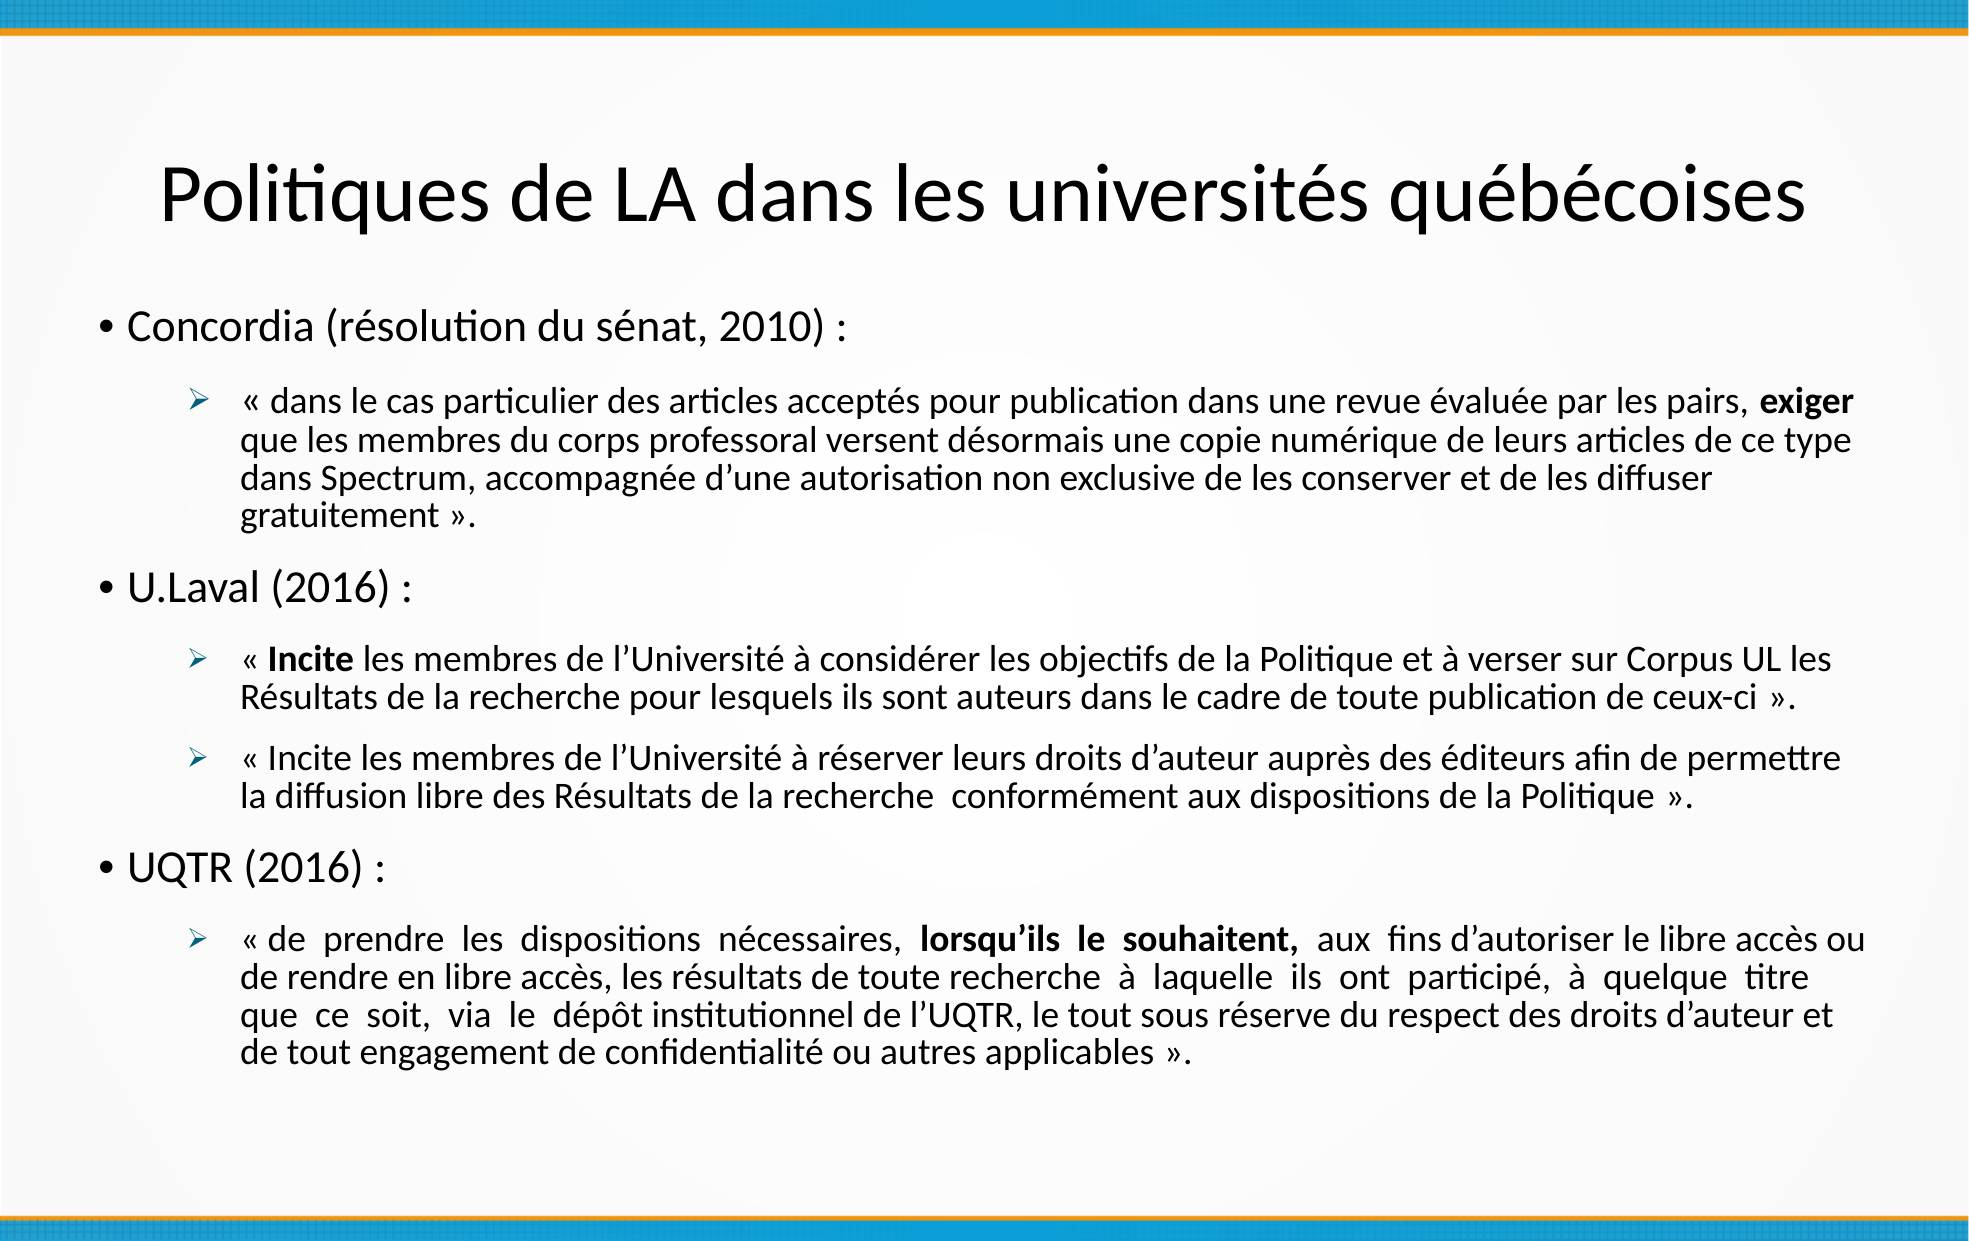

# Politiques de LA dans les universités québécoises
• Concordia (résolution du sénat, 2010) :
« dans le cas particulier des articles acceptés pour publication dans une revue évaluée par les pairs, exiger que les membres du corps professoral versent désormais une copie numérique de leurs articles de ce type dans Spectrum, accompagnée d’une autorisation non exclusive de les conserver et de les diffuser gratuitement ».
• U.Laval (2016) :
« Incite les membres de l’Université à considérer les objectifs de la Politique et à verser sur Corpus UL les Résultats de la recherche pour lesquels ils sont auteurs dans le cadre de toute publication de ceux-ci ».
« Incite les membres de l’Université à réserver leurs droits d’auteur auprès des éditeurs afin de permettre la diffusion libre des Résultats de la recherche conformément aux dispositions de la Politique ».
• UQTR (2016) :
« de prendre les dispositions nécessaires, lorsqu’ils le souhaitent, aux fins d’autoriser le libre accès ou de rendre en libre accès, les résultats de toute recherche à laquelle ils ont participé, à quelque titre que ce soit, via le dépôt institutionnel de l’UQTR, le tout sous réserve du respect des droits d’auteur et de tout engagement de confidentialité ou autres applicables ».